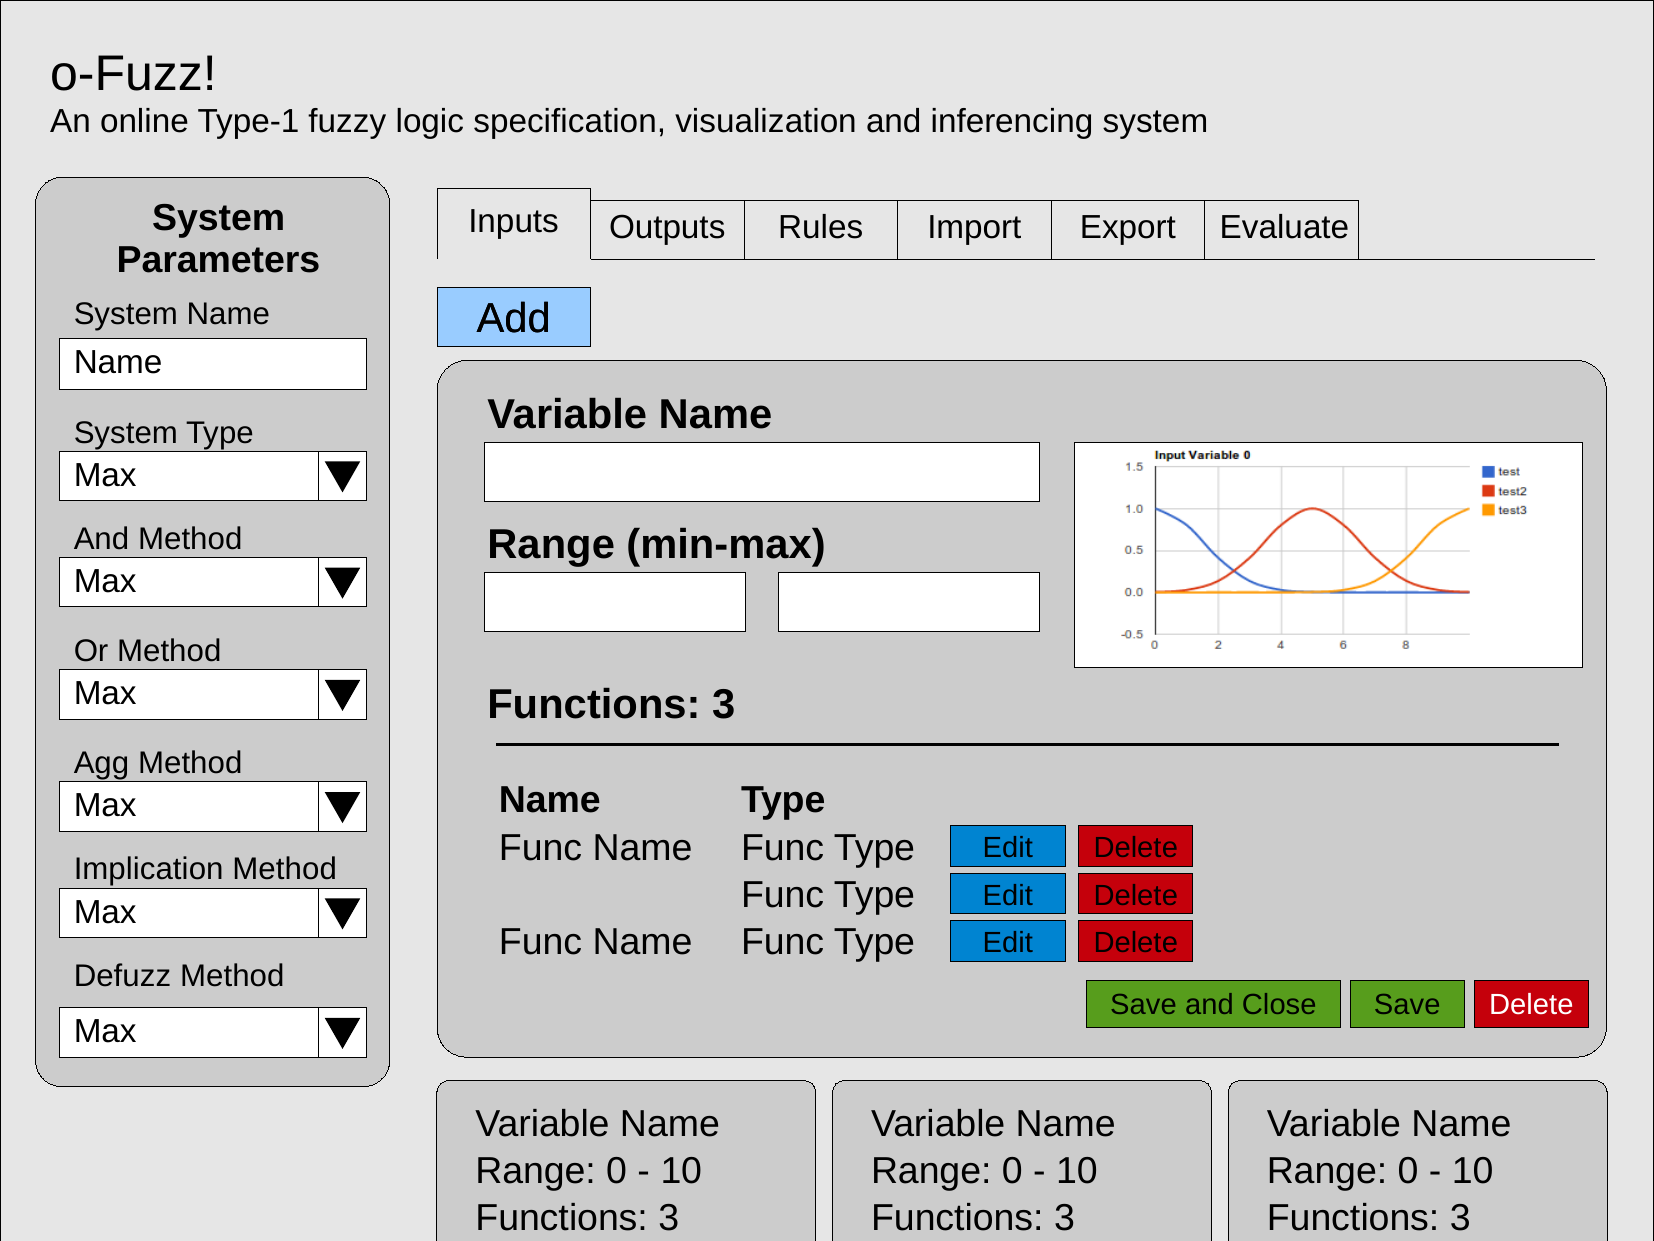

o-Fuzz!
An online Type-1 fuzzy logic specification, visualization and inferencing system
System Parameters
Inputs
Outputs
Rules
Import
Export
Evaluate
Add
Add
System Name
Name
Variable Name
System Type
Max
And Method
Range (min-max)
Max
Or Method
Max
Functions: 3
Agg Method
Name
Type
Max
Func Name
Func Type
Edit
Delete
Implication Method
Func Type
Edit
Delete
Max
Func Name
Func Type
Edit
Delete
Defuzz Method
Save and Close
Save
Save
Delete
Delete
Max
Variable Name
Variable Name
Variable Name
Range: 0 - 10
Range: 0 - 10
Range: 0 - 10
Functions: 3
Functions: 3
Functions: 3
Edit
Delete
Delete
Edit
Delete
Delete
Edit
Delete
Delete